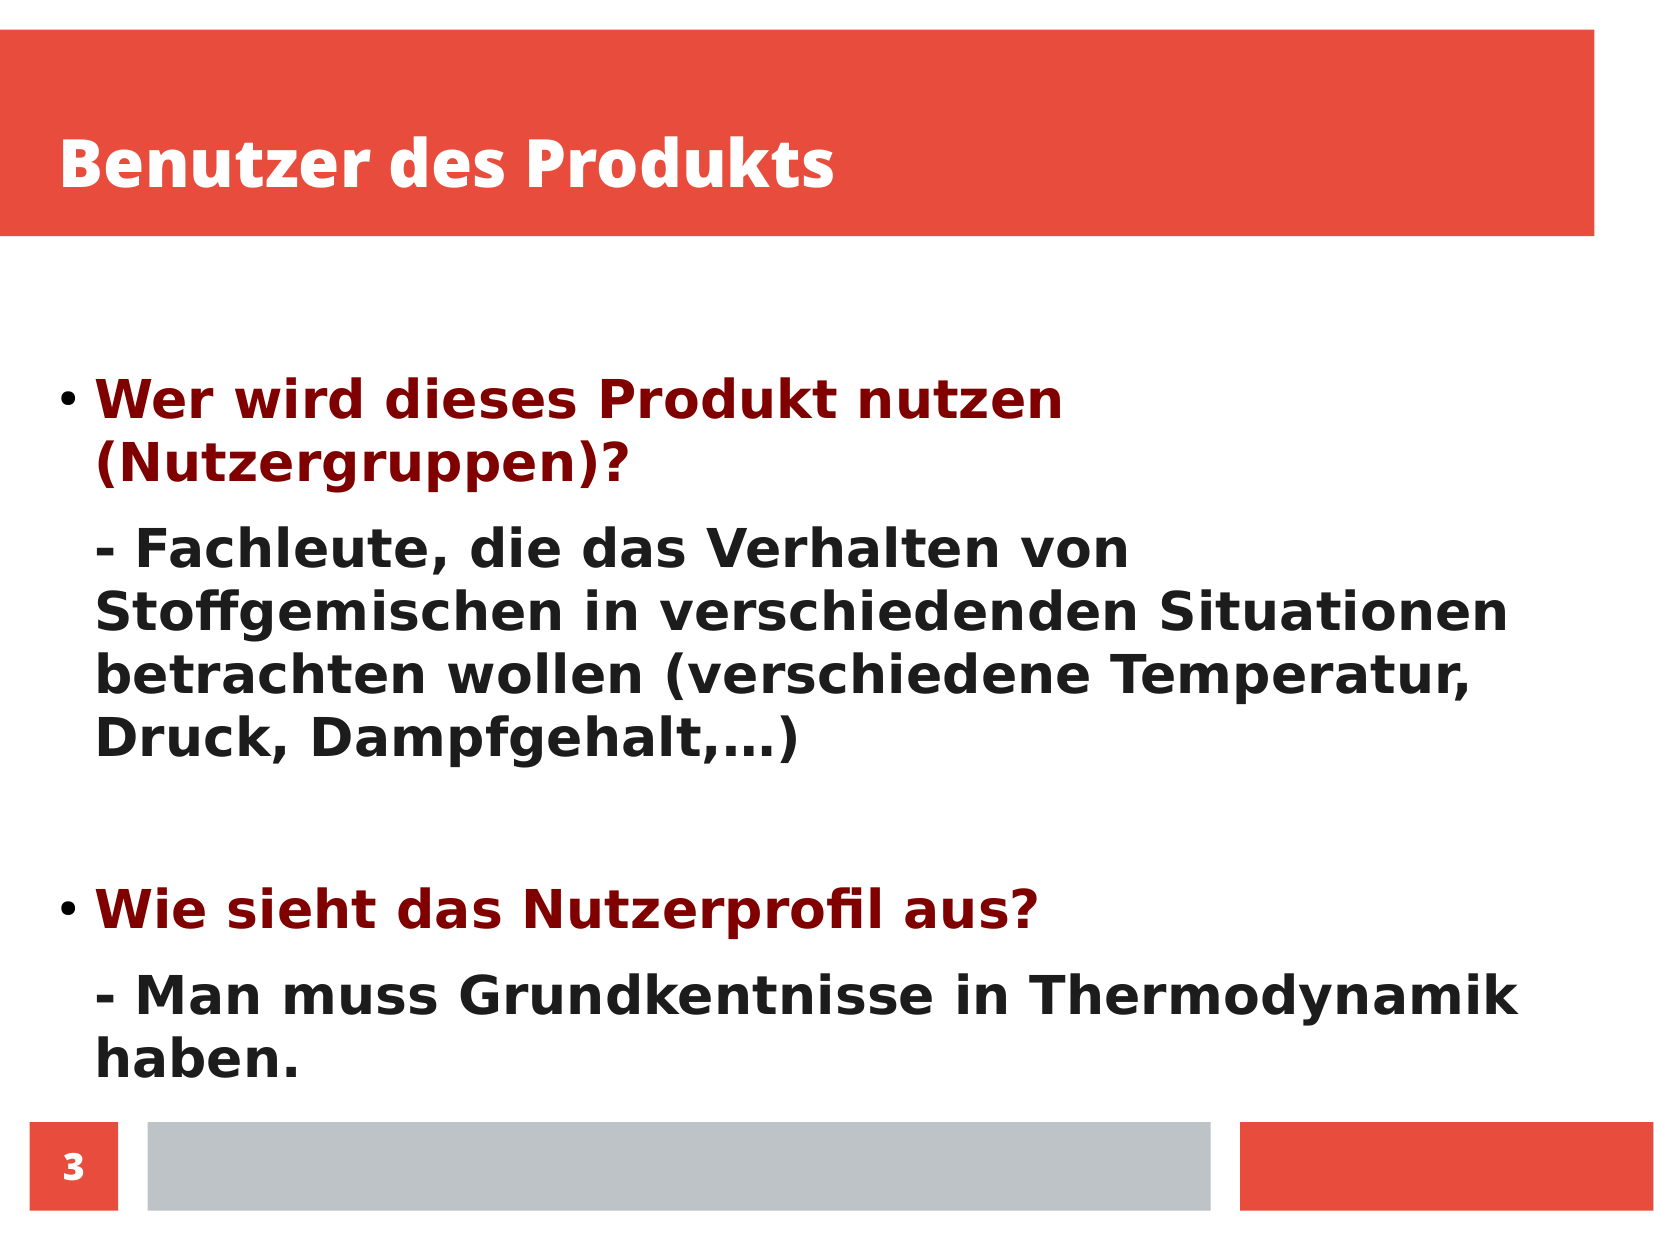

# Benutzer des Produkts
Wer wird dieses Produkt nutzen (Nutzergruppen)?
- Fachleute, die das Verhalten von Stoffgemischen in verschiedenden Situationen betrachten wollen (verschiedene Temperatur, Druck, Dampfgehalt,…)
Wie sieht das Nutzerprofil aus?
- Man muss Grundkentnisse in Thermodynamik haben.
3